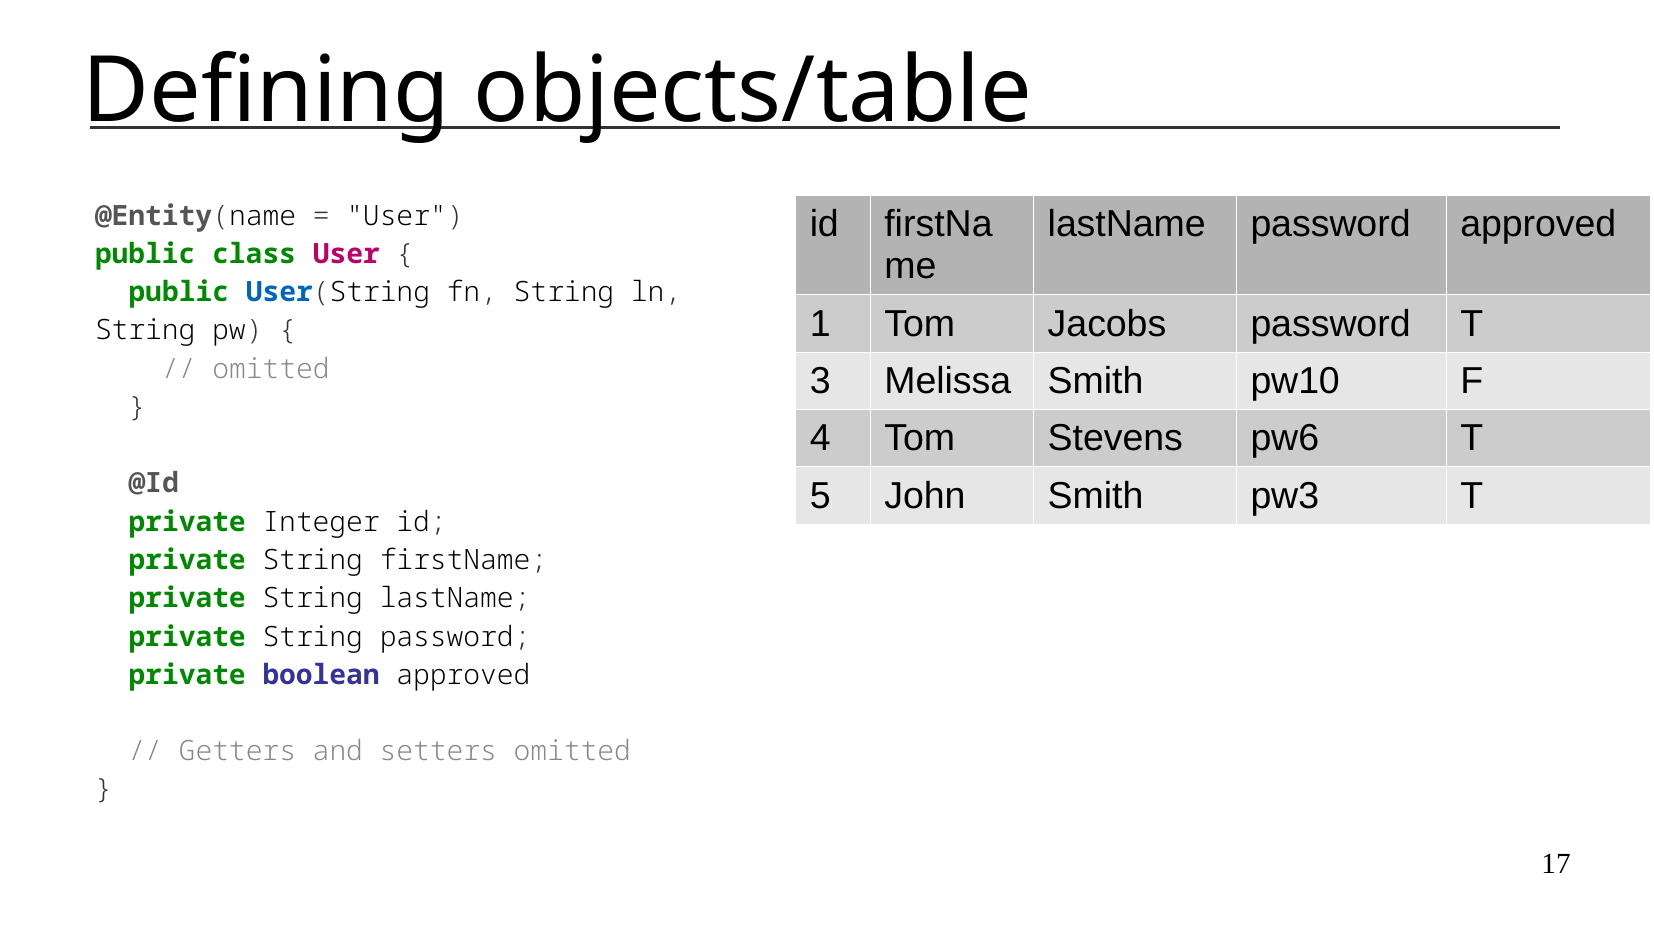

# Defining objects/table
@Entity(name = "User")
public class User {
 public User(String fn, String ln, String pw) {
 // omitted
 }
 @Id
 private Integer id;
 private String firstName;
 private String lastName;
 private String password;
 private boolean approved
 // Getters and setters omitted
}
| id | firstName | lastName | password | approved |
| --- | --- | --- | --- | --- |
| 1 | Tom | Jacobs | password | T |
| 3 | Melissa | Smith | pw10 | F |
| 4 | Tom | Stevens | pw6 | T |
| 5 | John | Smith | pw3 | T |
17